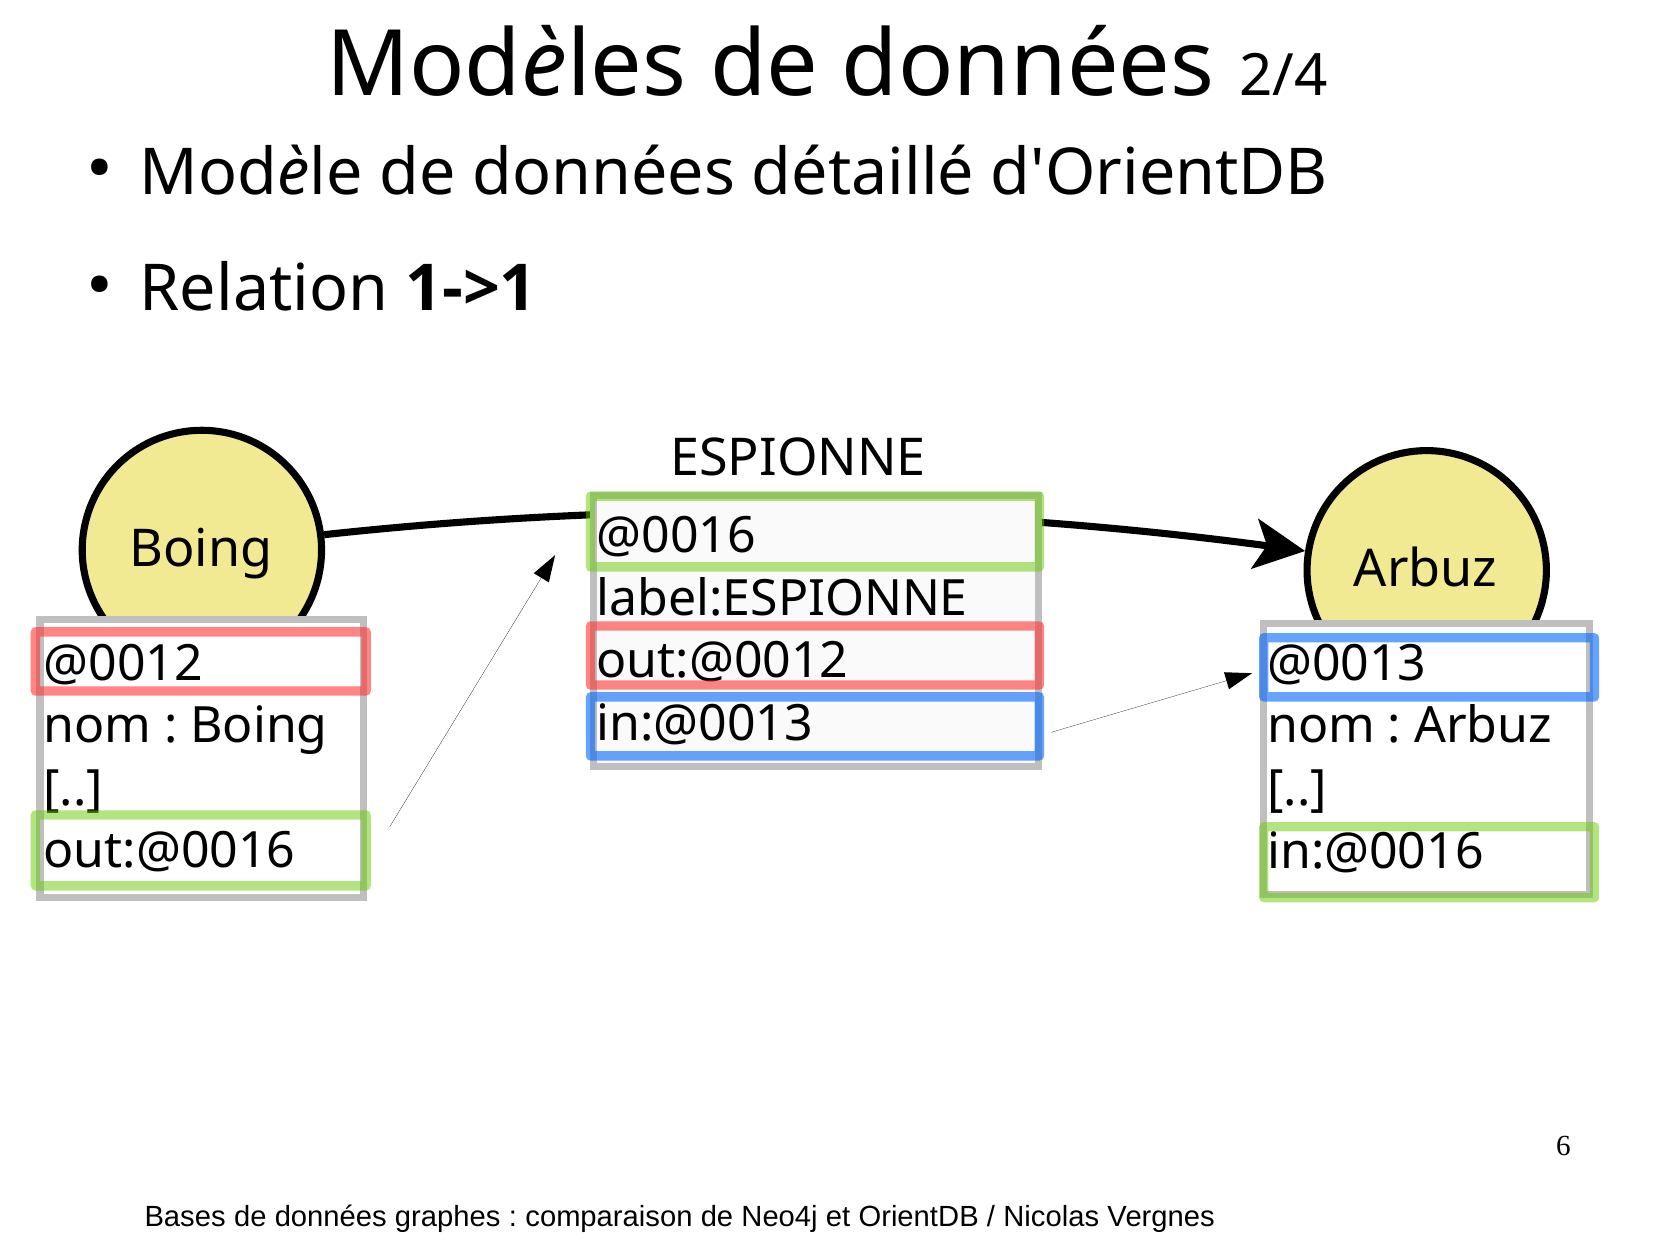

# Modèles de données 2/4
Modèle de données détaillé d'OrientDB
Relation 1->1
6
Bases de données graphes : comparaison de Neo4j et OrientDB / Nicolas Vergnes